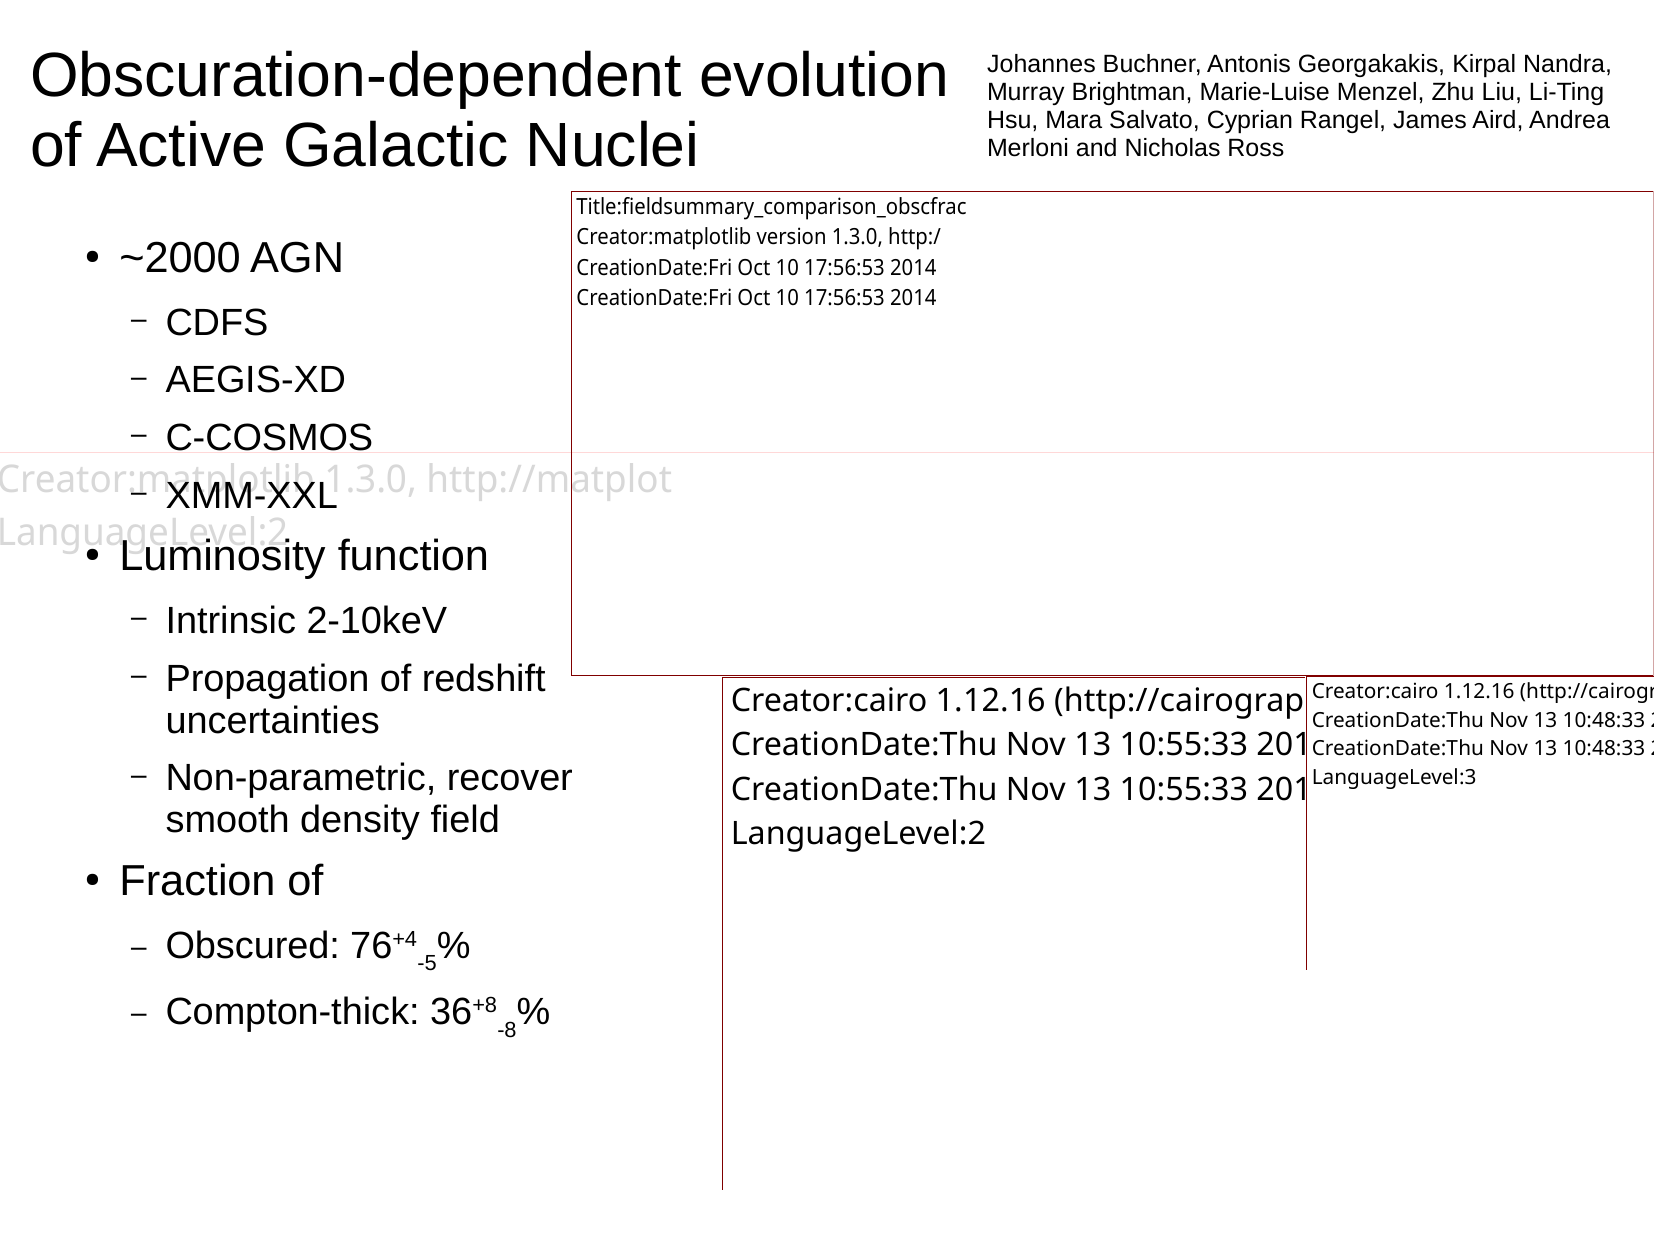

Obscuration-dependent evolution
of Active Galactic Nuclei
Johannes Buchner, Antonis Georgakakis, Kirpal Nandra, Murray Brightman, Marie-Luise Menzel, Zhu Liu, Li-Ting Hsu, Mara Salvato, Cyprian Rangel, James Aird, Andrea Merloni and Nicholas Ross
# ~2000 AGN
CDFS
AEGIS-XD
C-COSMOS
XMM-XXL
Luminosity function
Intrinsic 2-10keV
Propagation of redshift uncertainties
Non-parametric, recover smooth density field
Fraction of
Obscured: 76+4-5%
Compton-thick: 36+8-8%